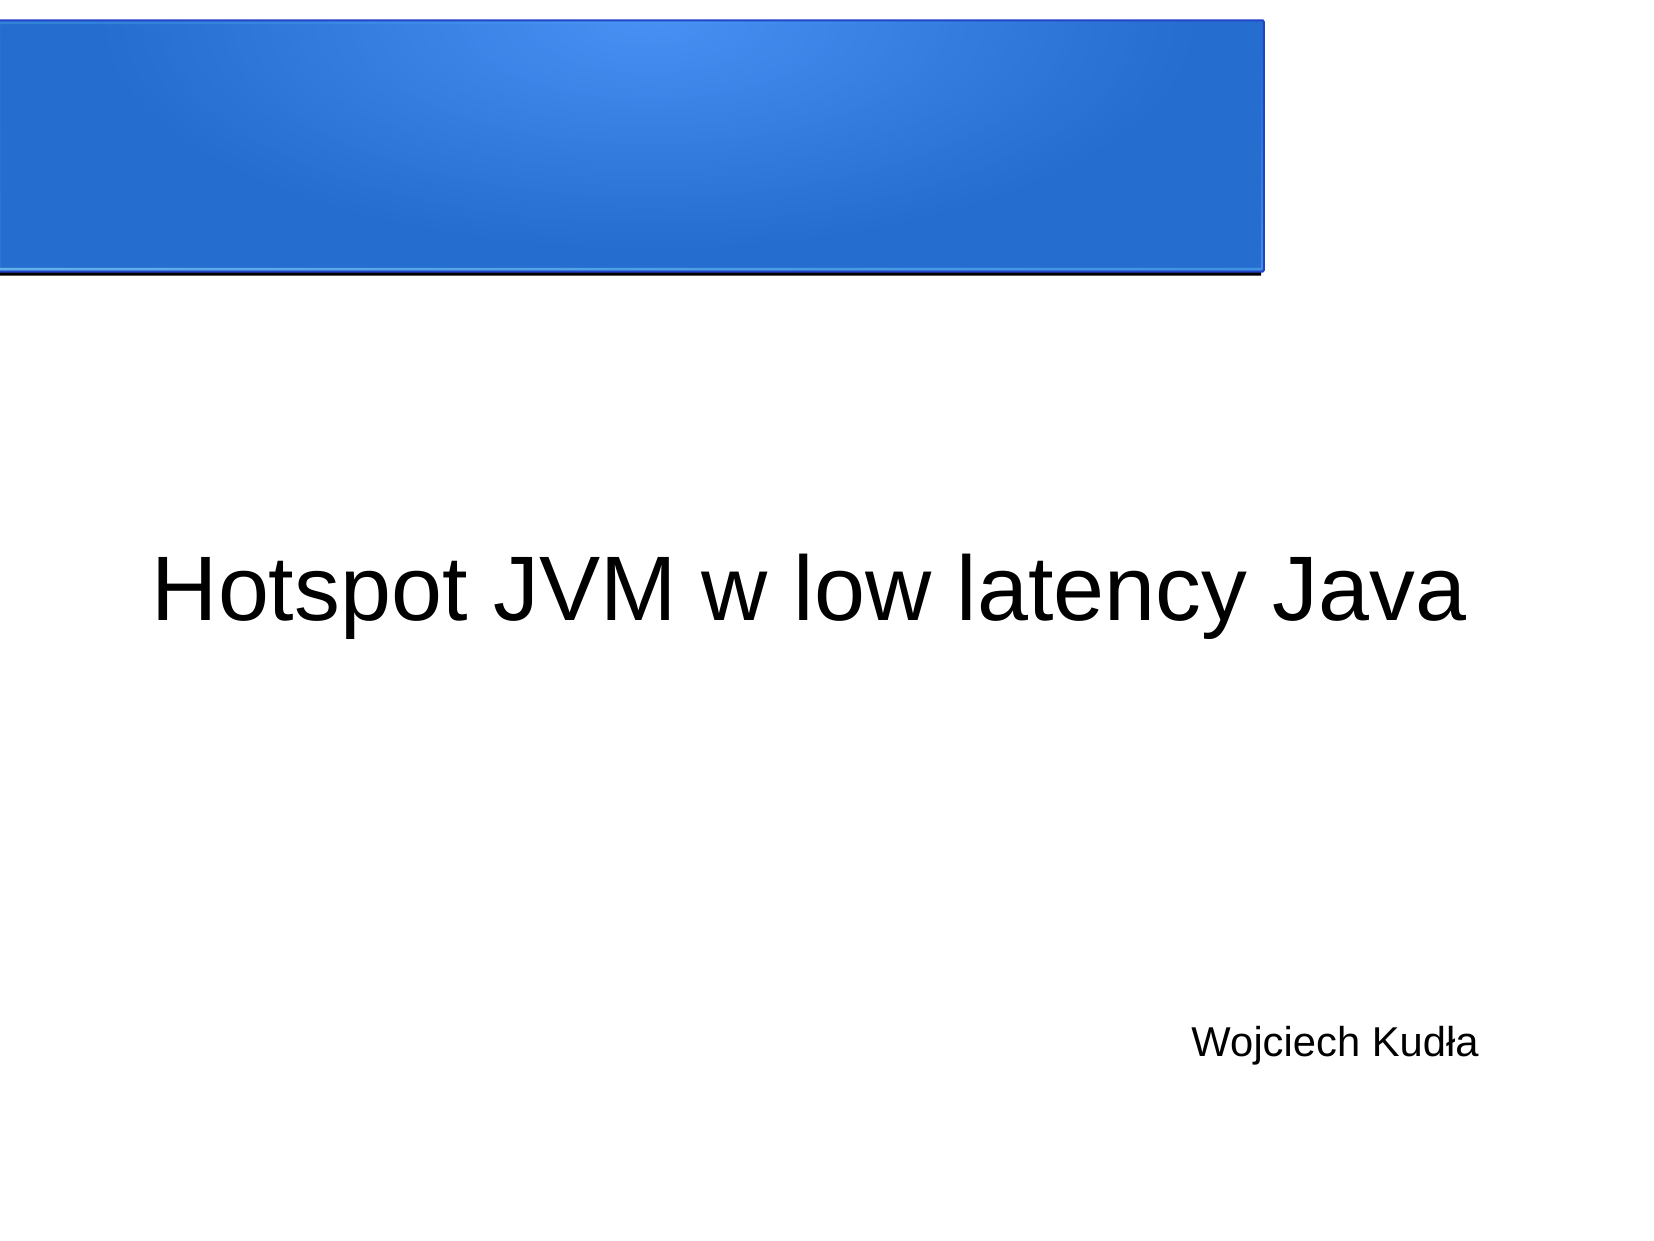

# Hotspot JVM w low latency Java
Wojciech Kudła